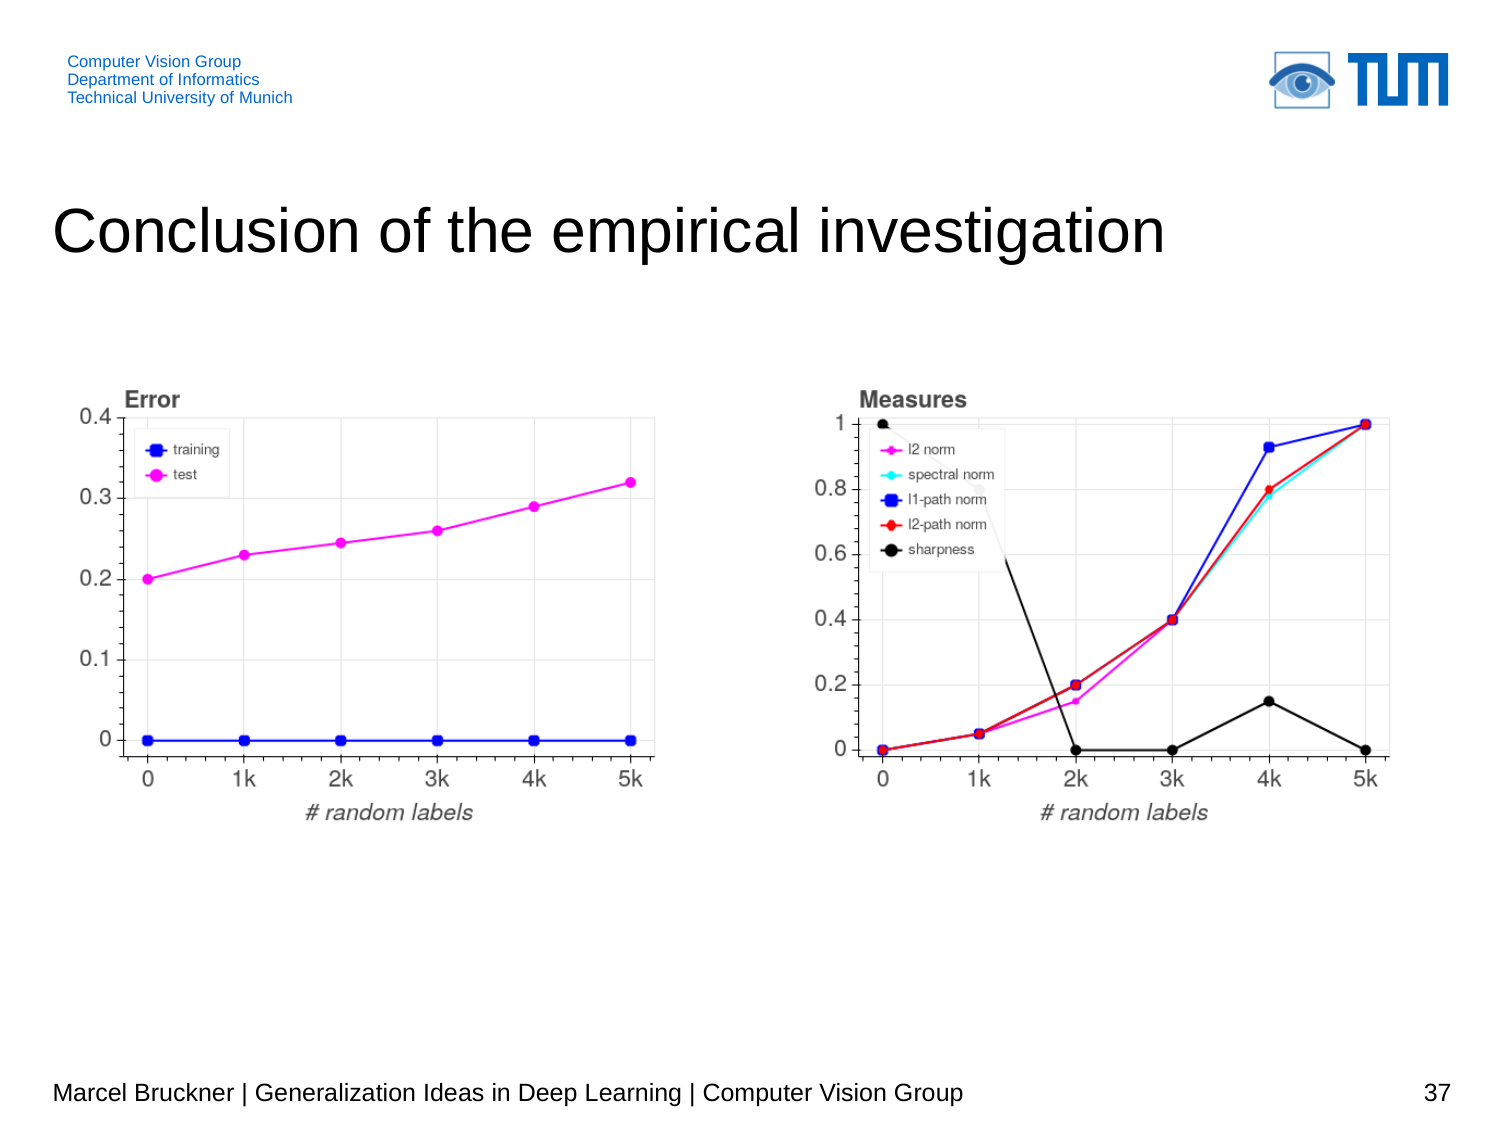

# Conclusion of the empirical investigation
Marcel Bruckner | Generalization Ideas in Deep Learning | Computer Vision Group
37